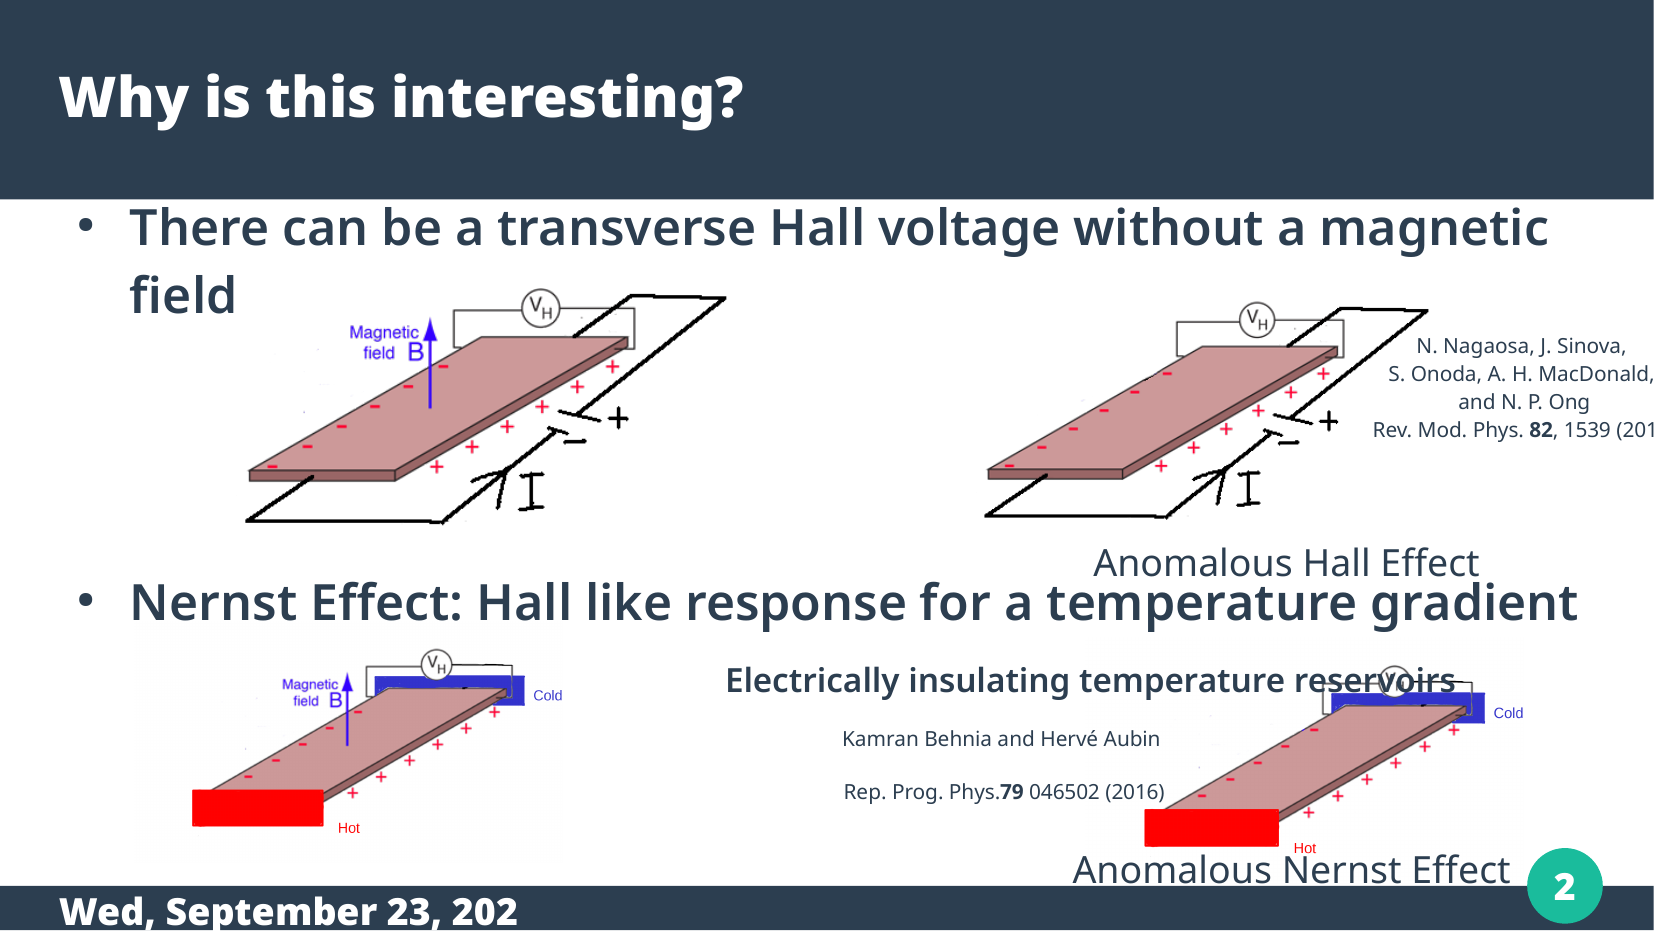

# Why is this interesting?
There can be a transverse Hall voltage without a magnetic field
N. Nagaosa, J. Sinova,
S. Onoda, A. H. MacDonald,
and N. P. Ong
Rev. Mod. Phys. 82, 1539 (2010)
Anomalous Hall Effect
Nernst Effect: Hall like response for a temperature gradient
 Electrically insulating temperature reservoirs
Kamran Behnia and Hervé Aubin
Rep. Prog. Phys.79 046502 (2016)
Anomalous Nernst Effect